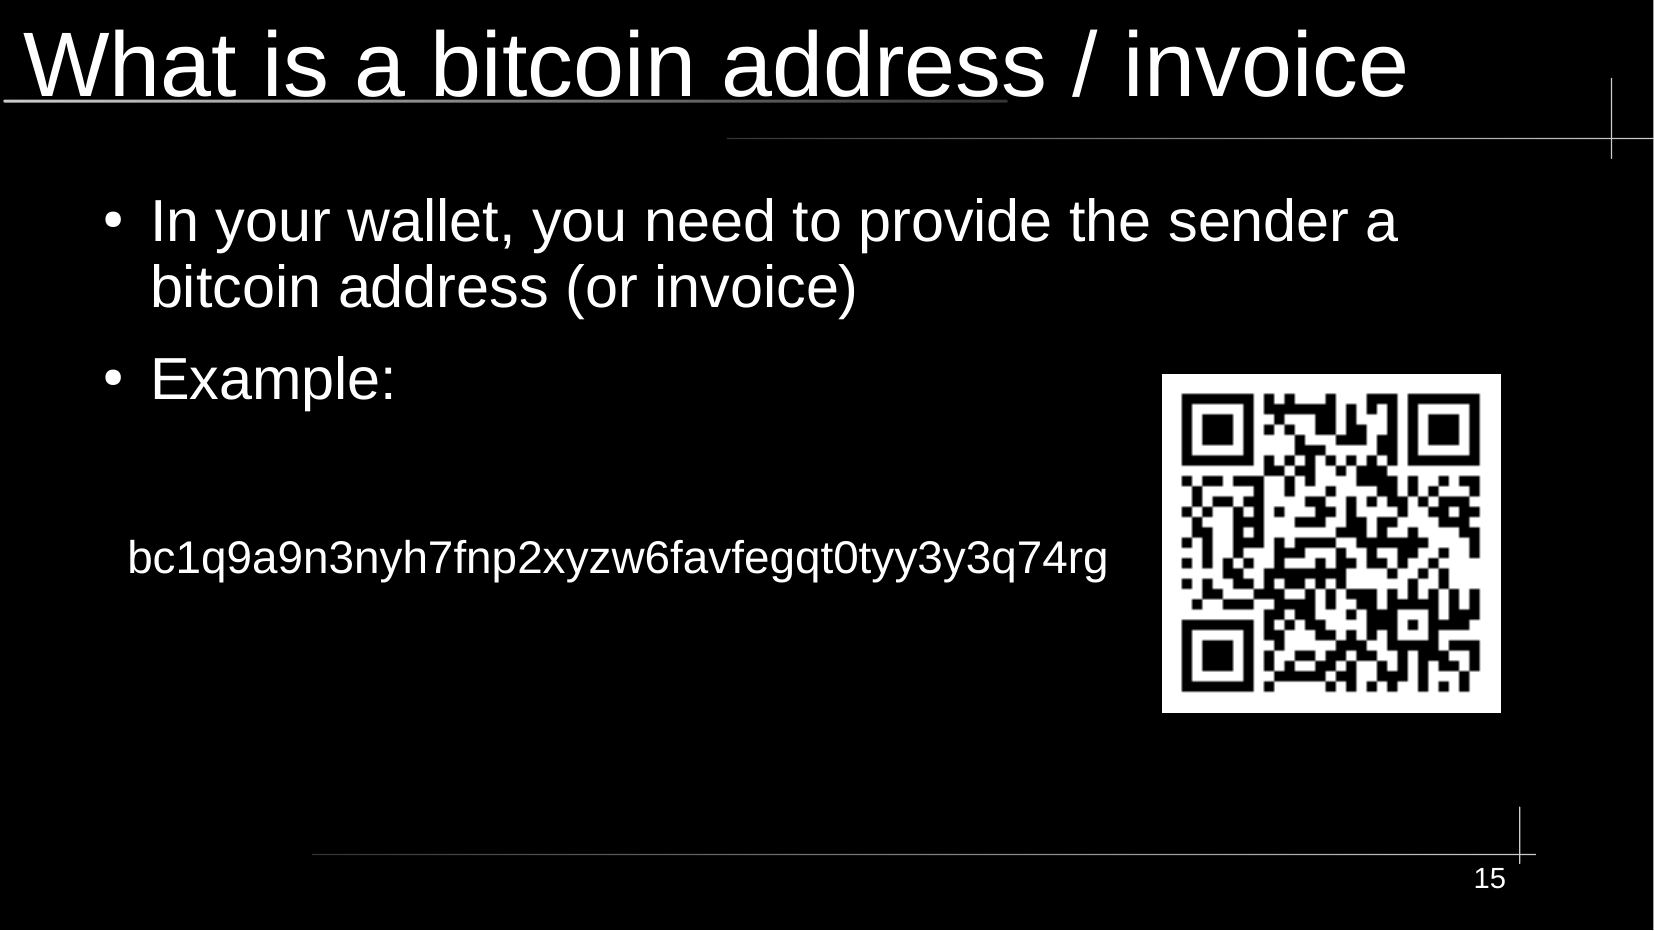

# What is a bitcoin address / invoice
In your wallet, you need to provide the sender a bitcoin address (or invoice)
Example:
bc1q9a9n3nyh7fnp2xyzw6favfegqt0tyy3y3q74rg
15